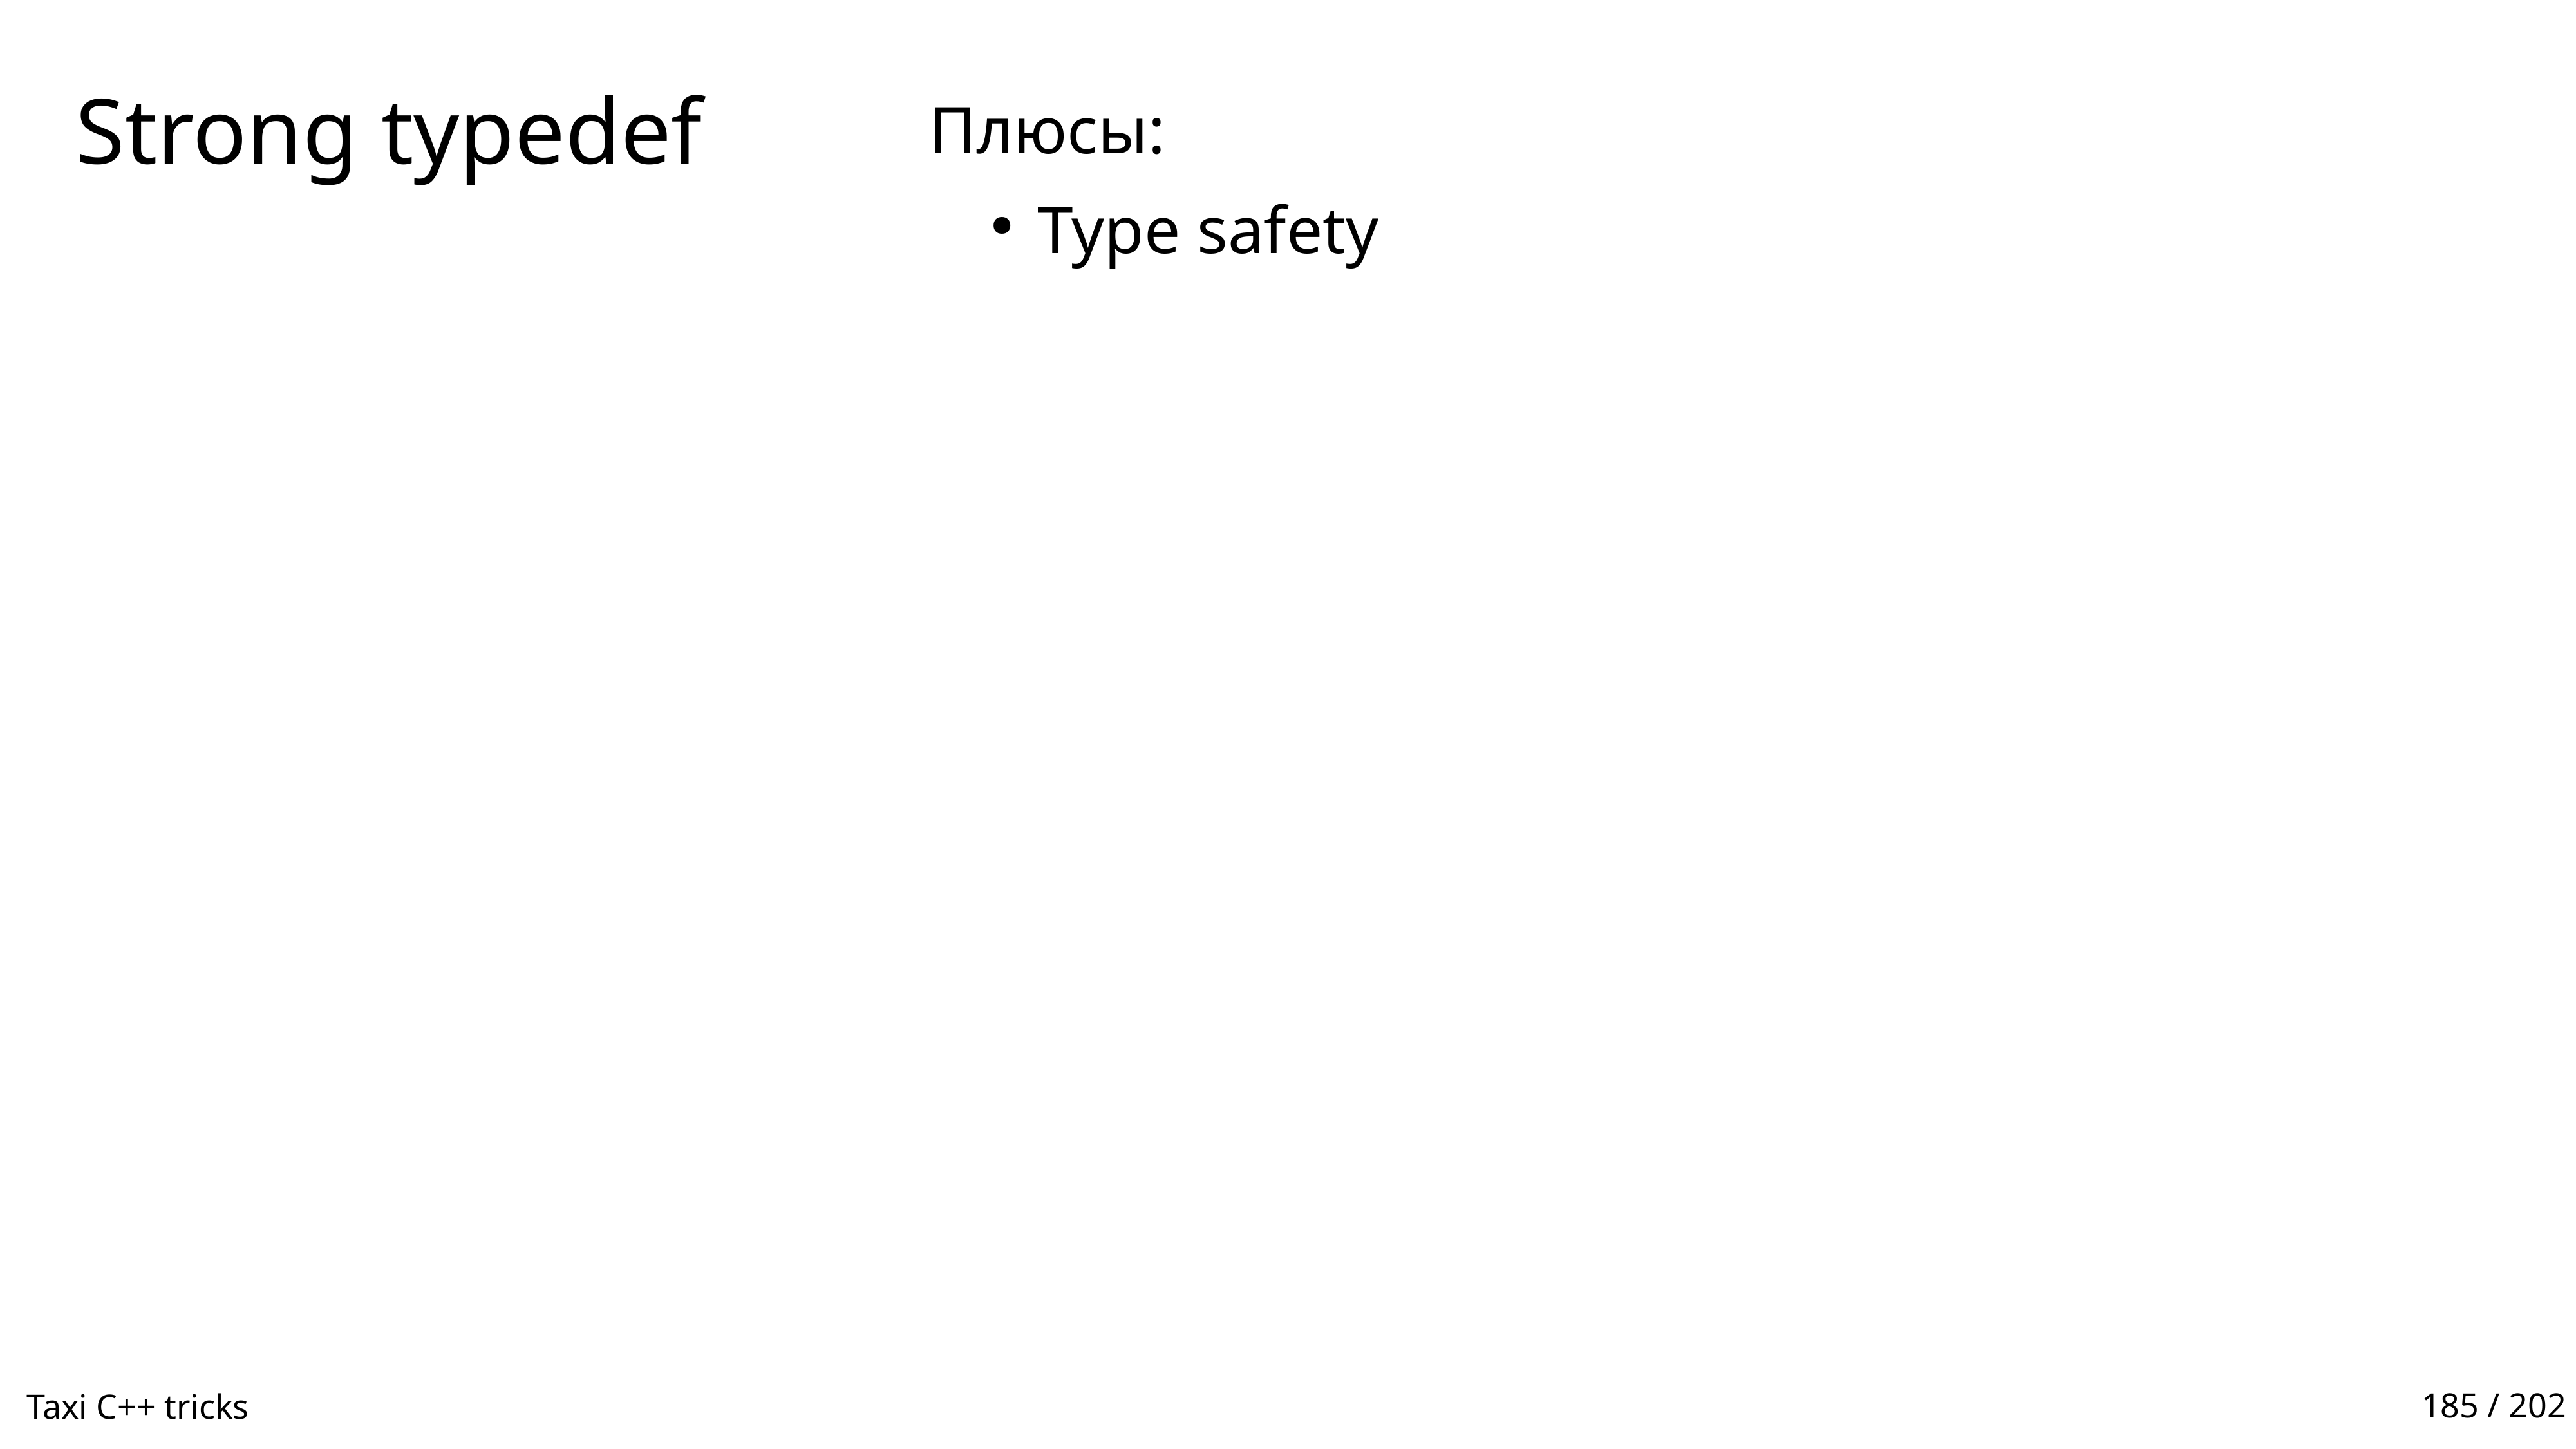

# Strong typedef
Плюсы:
 Type safety
Taxi C++ tricks